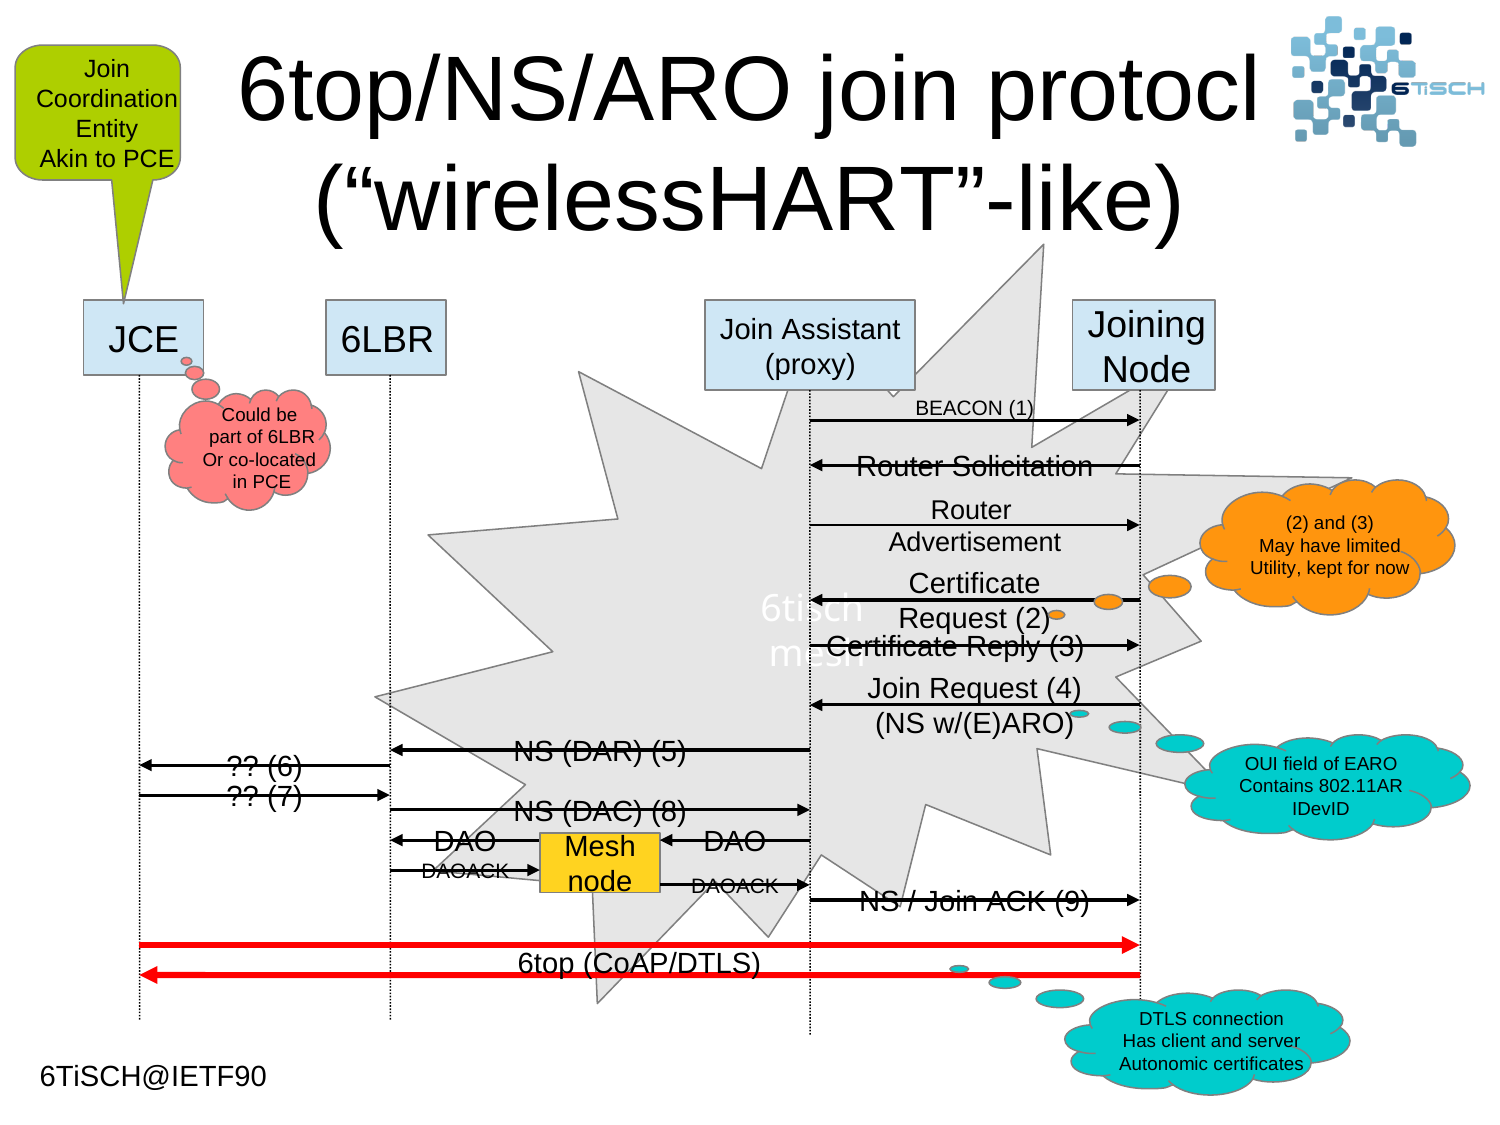

# 6top/NS/ARO join protocl (“wirelessHART”-like)
Join
Coordination
Entity
Akin to PCE
6tisch
mesh
JCE
6LBR
Join Assistant
(proxy)
Joining
Node
BEACON (1)
Could be
part of 6LBR
Or co-located
in PCE
Router Solicitation
(2) and (3)
May have limited
Utility, kept for now
Router
Advertisement
Certificate
Request (2)
Certificate Reply (3)
Join Request (4)
(NS w/(E)ARO)
NS (DAR) (5)
OUI field of EARO
Contains 802.11AR
IDevID
?? (6)
?? (7)
NS (DAC) (8)
DAO
DAO
Mesh
node
DAOACK
DAOACK
NS / Join ACK (9)
6top (CoAP/DTLS)
DTLS connection
Has client and server
Autonomic certificates